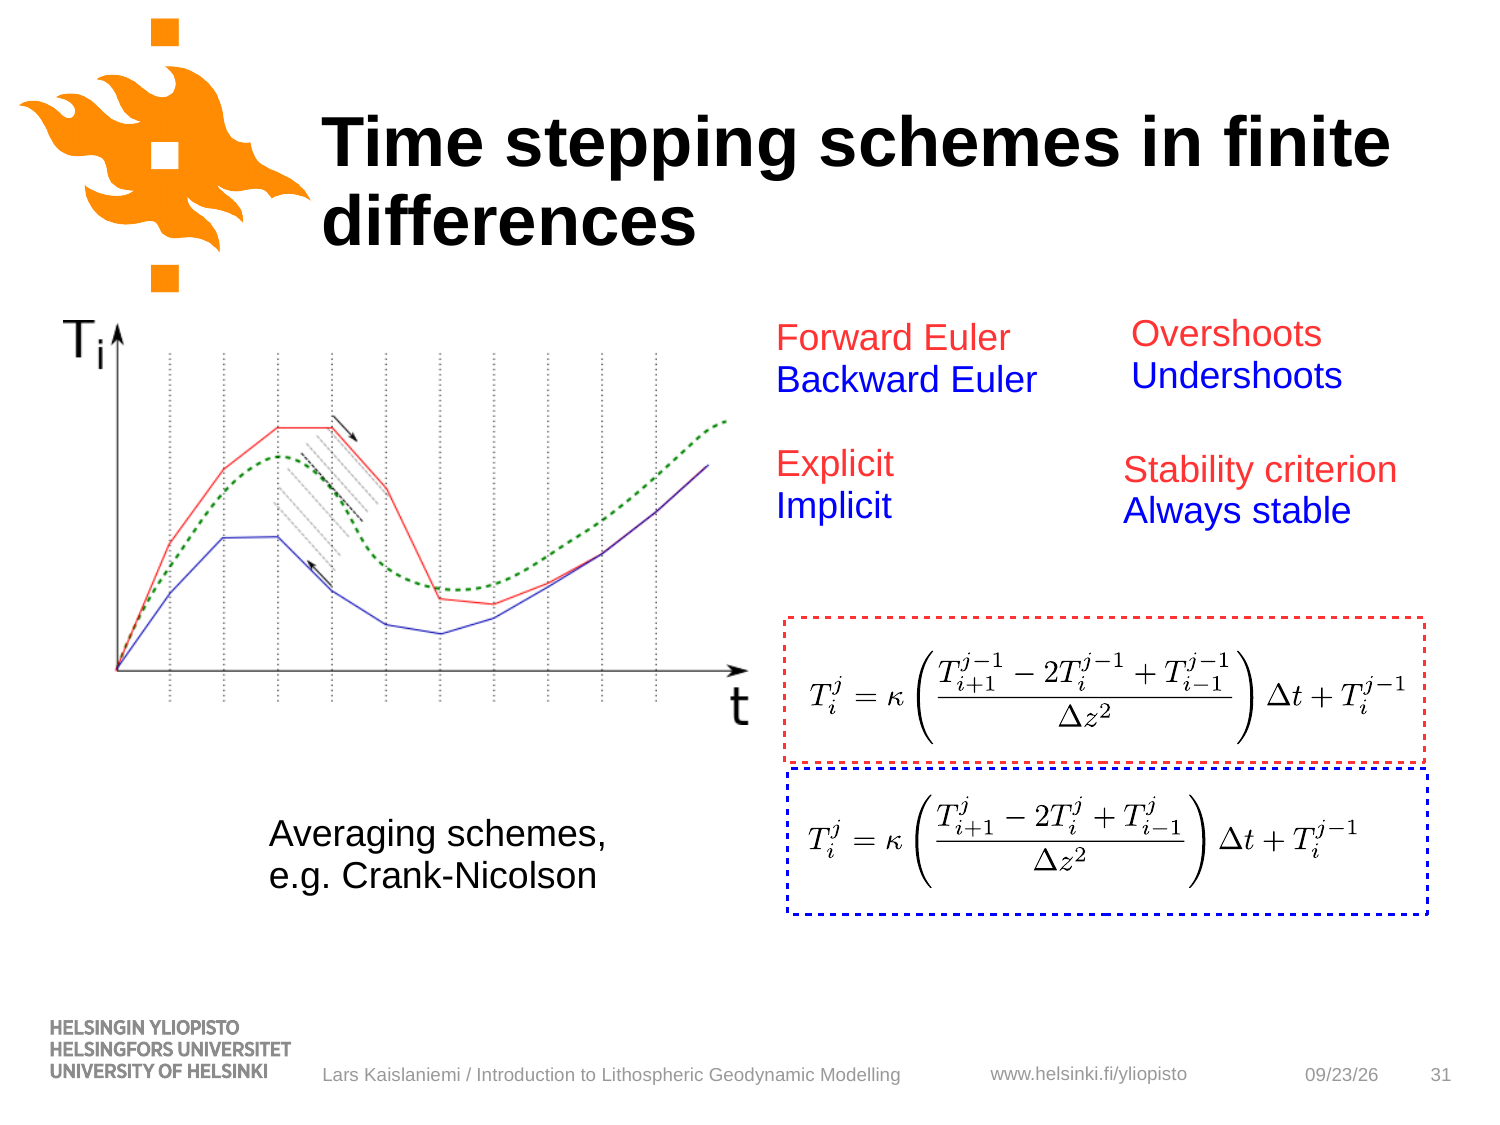

# Time stepping schemes in finite differences
Overshoots
Undershoots
Forward Euler
Backward Euler
Explicit
Implicit
Stability criterion
Always stable
Averaging schemes,
e.g. Crank-Nicolson
Lars Kaislaniemi / Introduction to Lithospheric Geodynamic Modelling
31